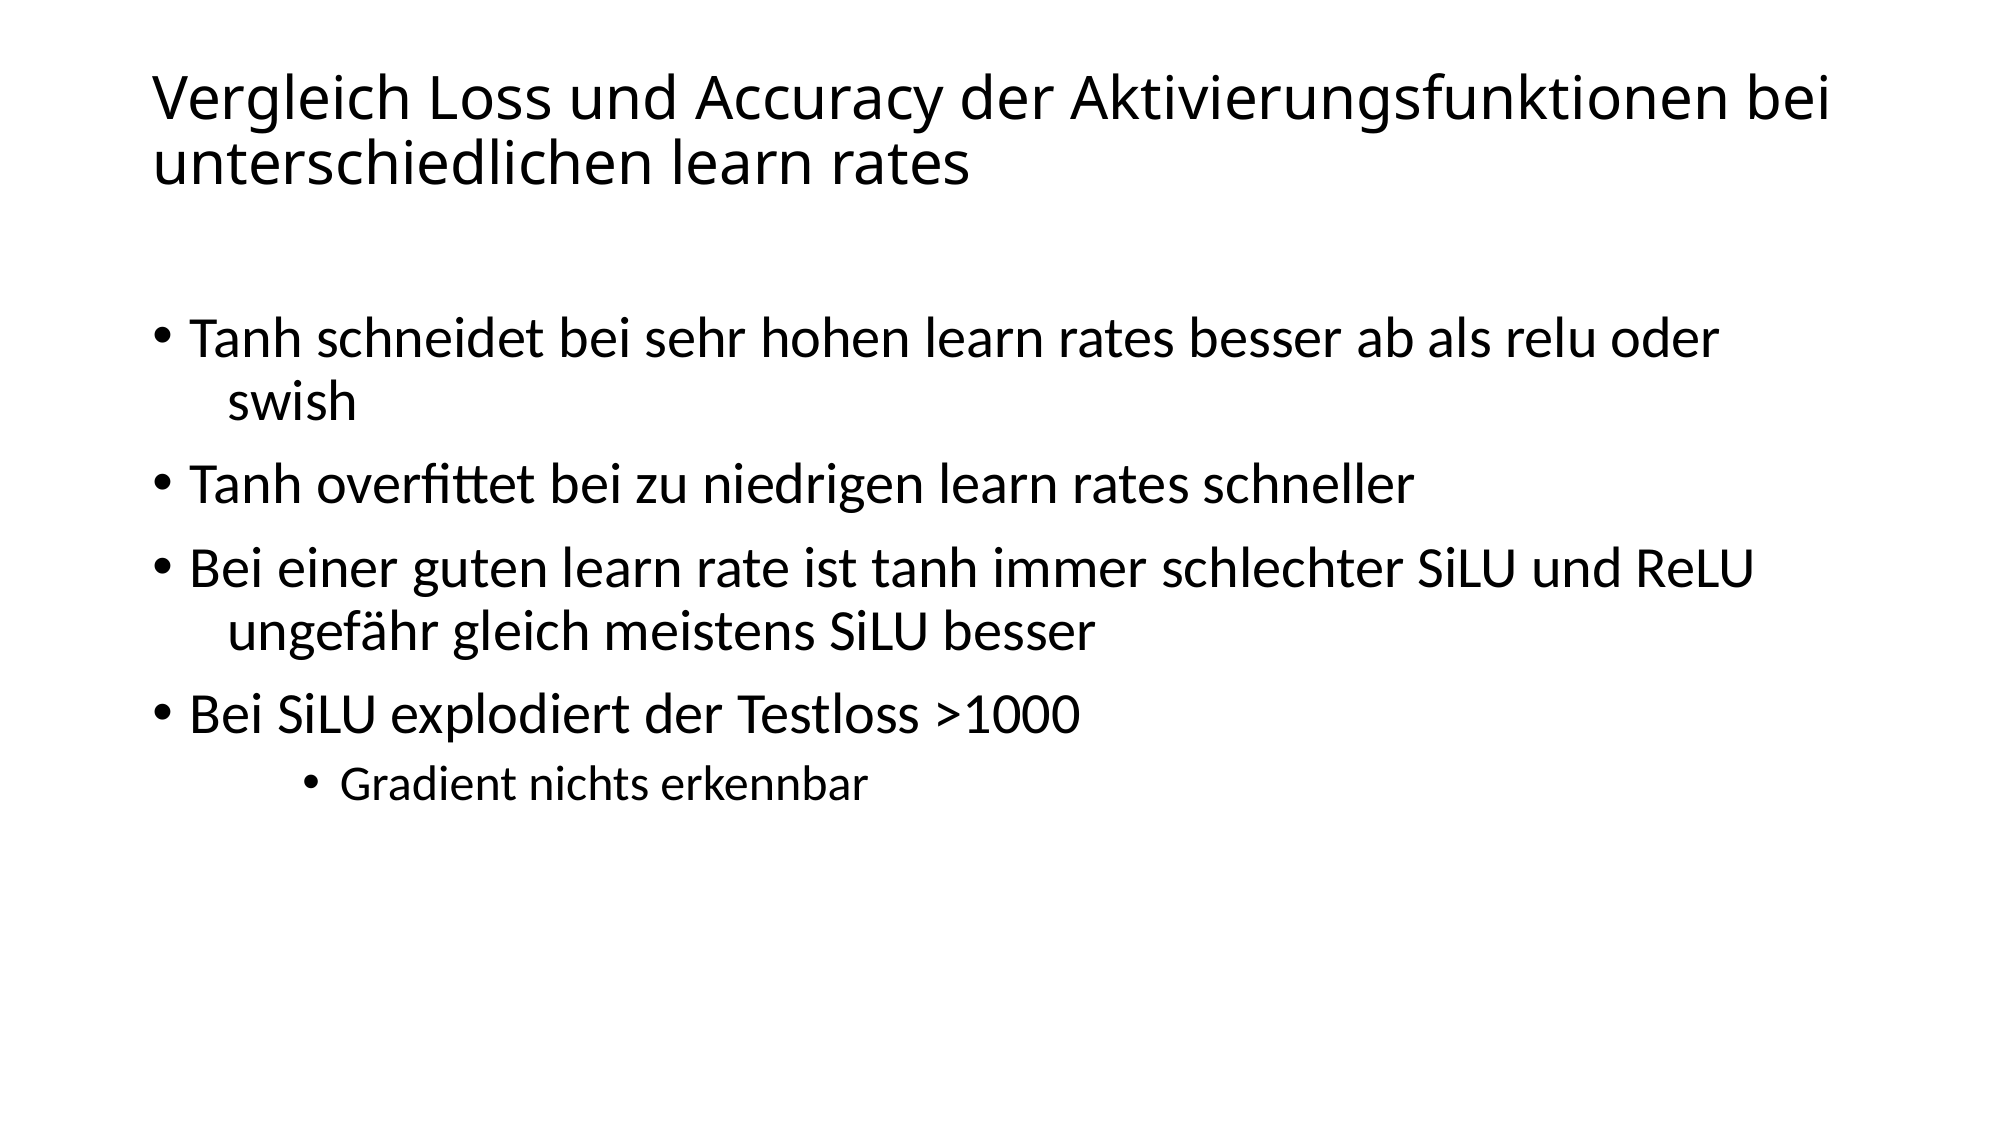

# Vergleich Loss und Accuracy der Aktivierungsfunktionen bei unterschiedlichen learn rates
Tanh schneidet bei sehr hohen learn rates besser ab als relu oder swish
Tanh overfittet bei zu niedrigen learn rates schneller
Bei einer guten learn rate ist tanh immer schlechter SiLU und ReLU ungefähr gleich meistens SiLU besser
Bei SiLU explodiert der Testloss >1000
Gradient nichts erkennbar